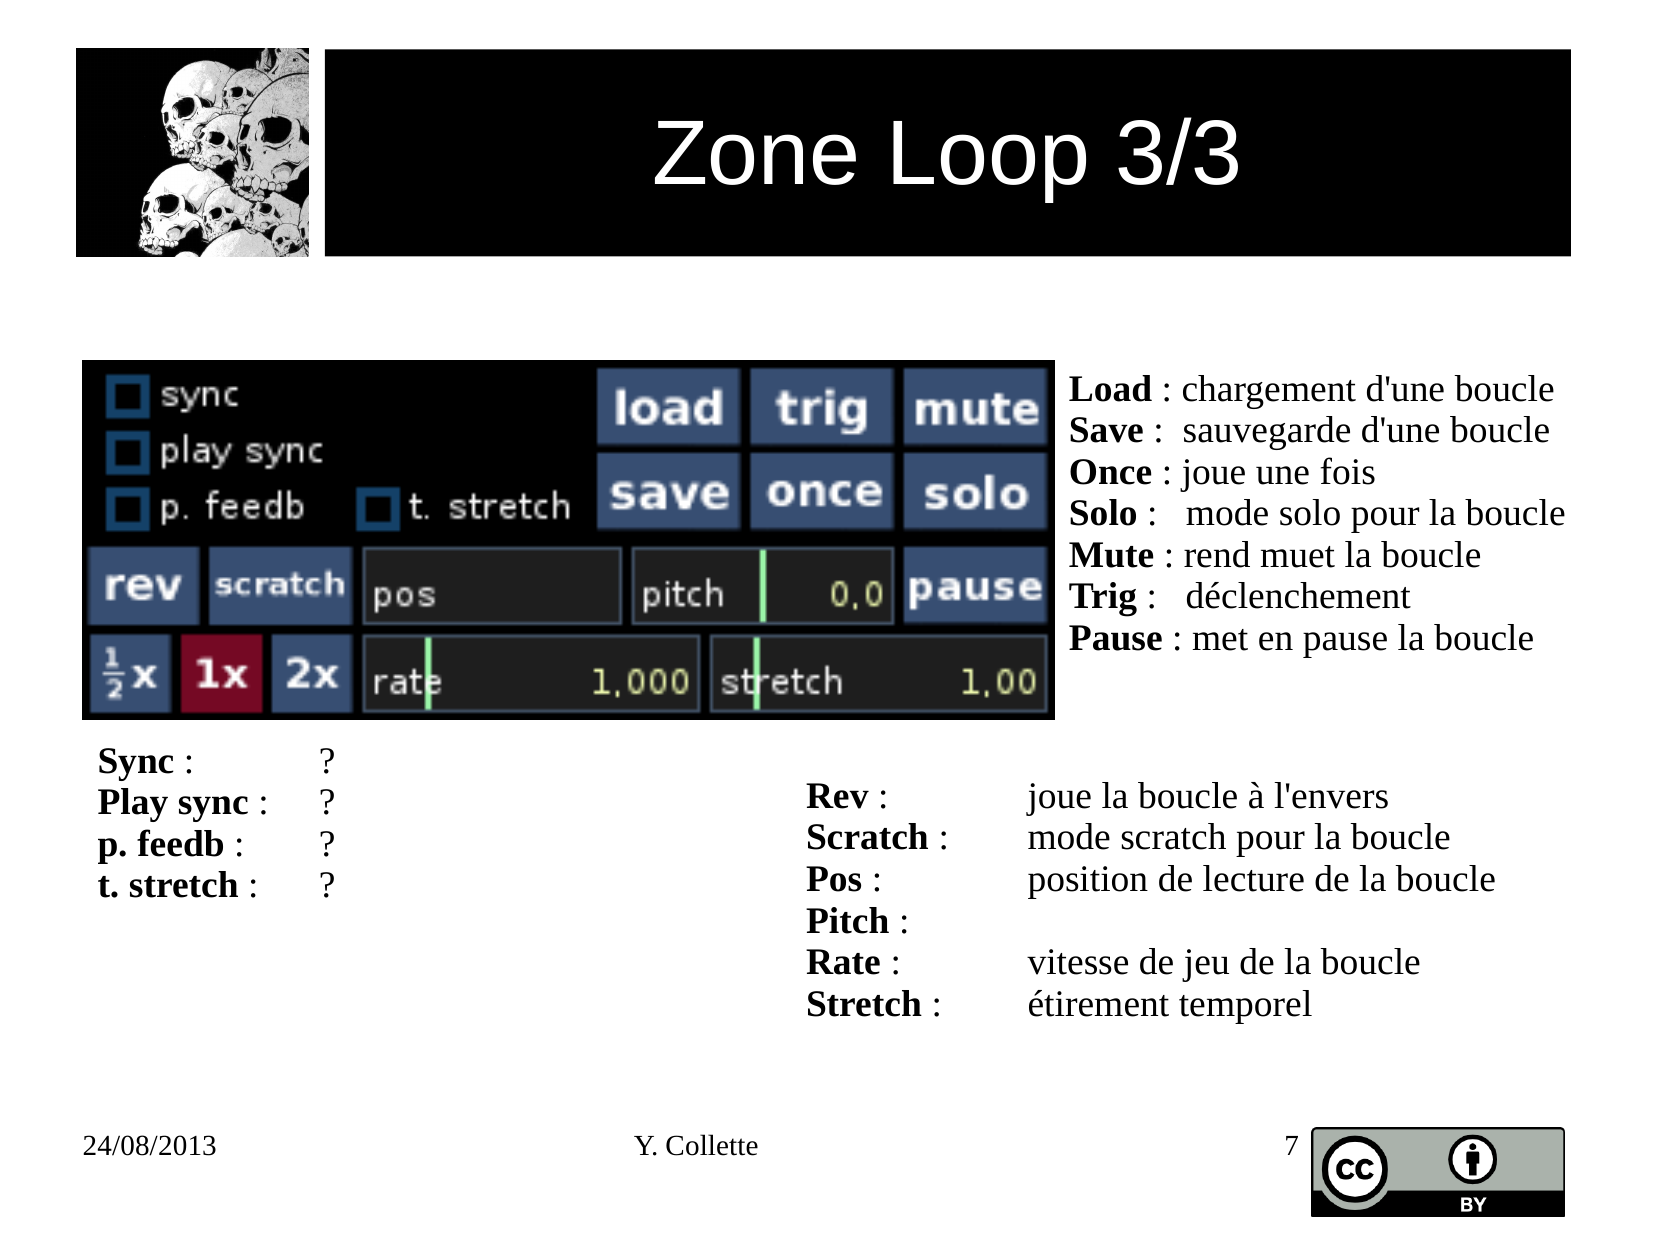

# Zone Loop 3/3
Load : chargement d'une boucle
Save : sauvegarde d'une boucle
Once : joue une fois
Solo : mode solo pour la boucle
Mute : rend muet la boucle
Trig : déclenchement
Pause : met en pause la boucle
Sync : 		?
Play sync : 	?
p. feedb : 	?
t. stretch : 	?
Rev : 		joue la boucle à l'envers
Scratch : 	mode scratch pour la boucle
Pos : 		position de lecture de la boucle
Pitch :
Rate : 		vitesse de jeu de la boucle
Stretch : 		étirement temporel
Y. Collette
7